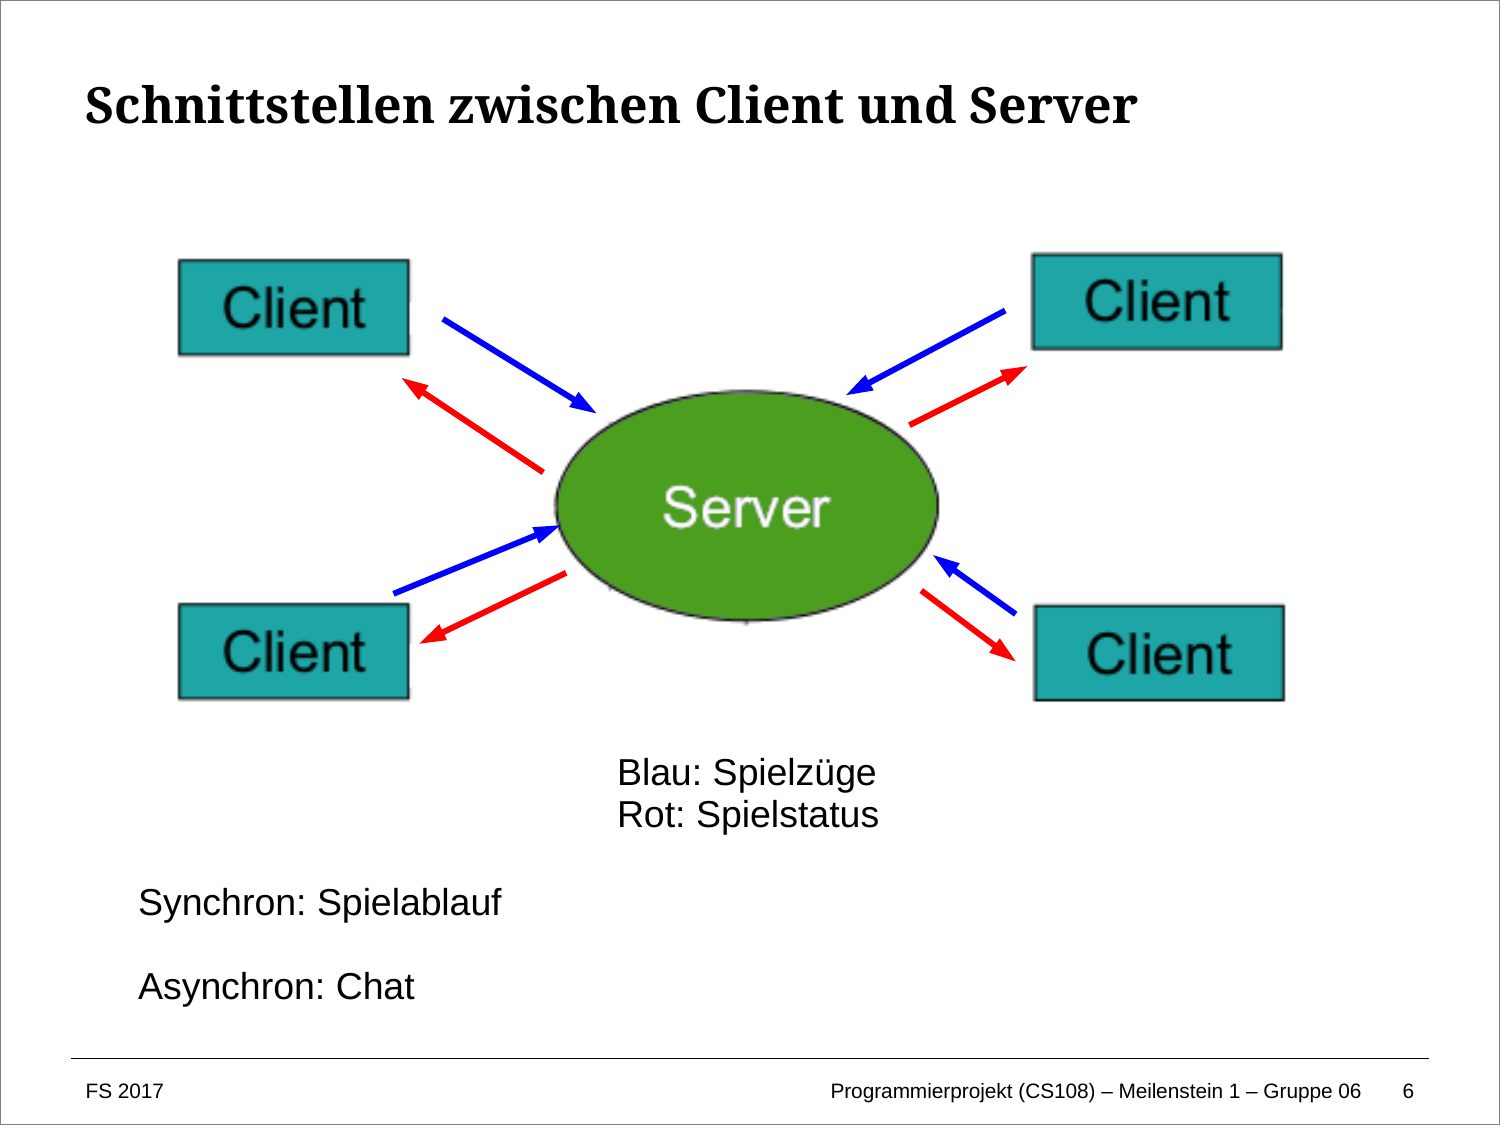

# Schnittstellen zwischen Client und Server
Blau: Spielzüge
Rot: Spielstatus
Synchron: Spielablauf
Asynchron: Chat
FS 2017
Programmierprojekt (CS108) – Meilenstein 1 – Gruppe 06